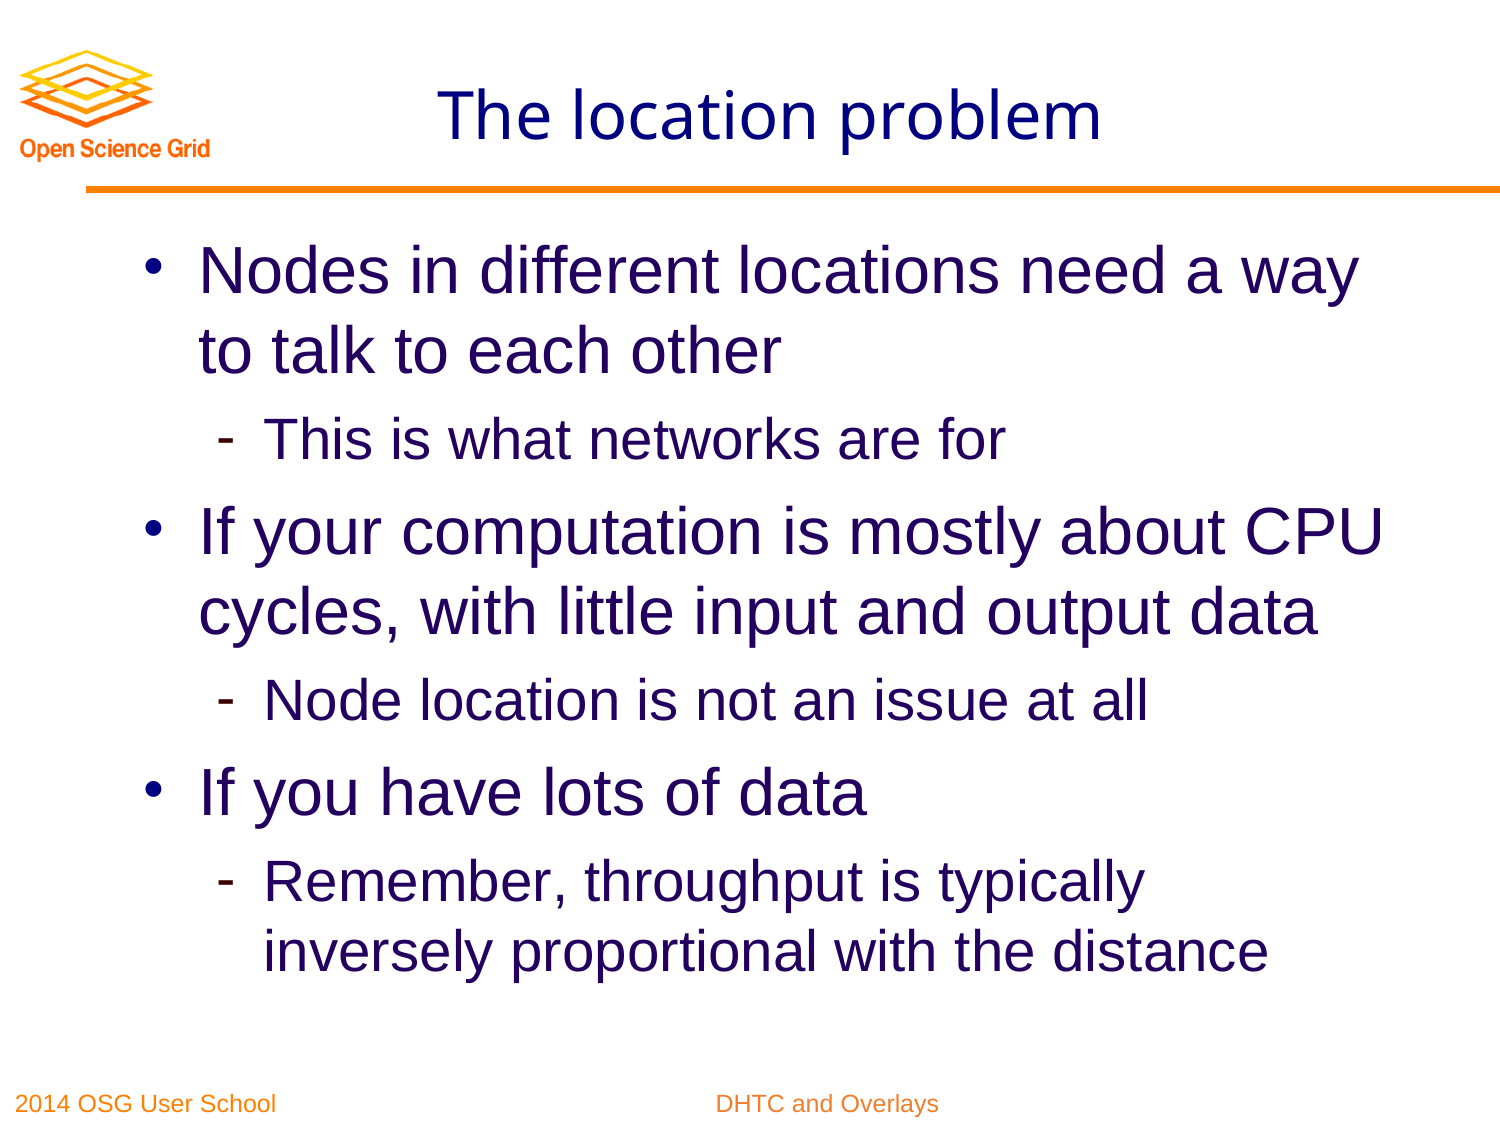

# The location problem
Nodes in different locations need a way to talk to each other
This is what networks are for
If your computation is mostly about CPU cycles, with little input and output data
Node location is not an issue at all
If you have lots of data
Remember, throughput is typically
inversely proportional with the distance